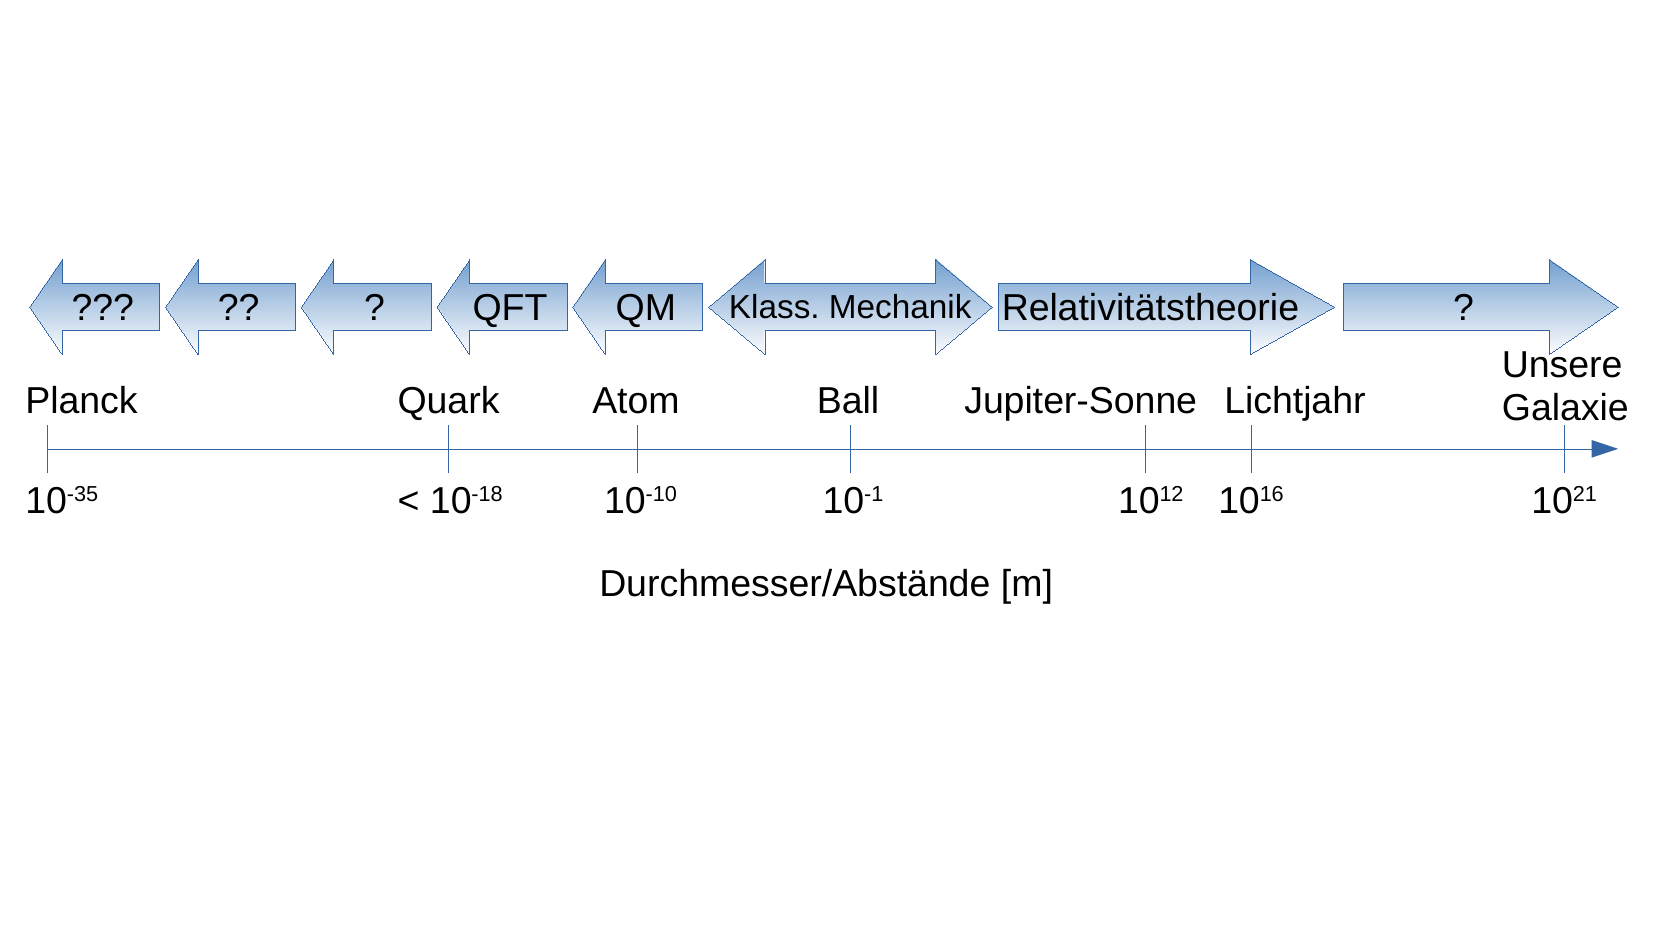

???
??
?
QFT
QM
Klass. Mechanik
 Relativitätstheorie
?
Unsere
Galaxie
Planck
Quark
Atom
Ball
Jupiter-Sonne
Lichtjahr
10-35
< 10-18
10-10
10-1
1012
1016
1021
Durchmesser/Abstände [m]